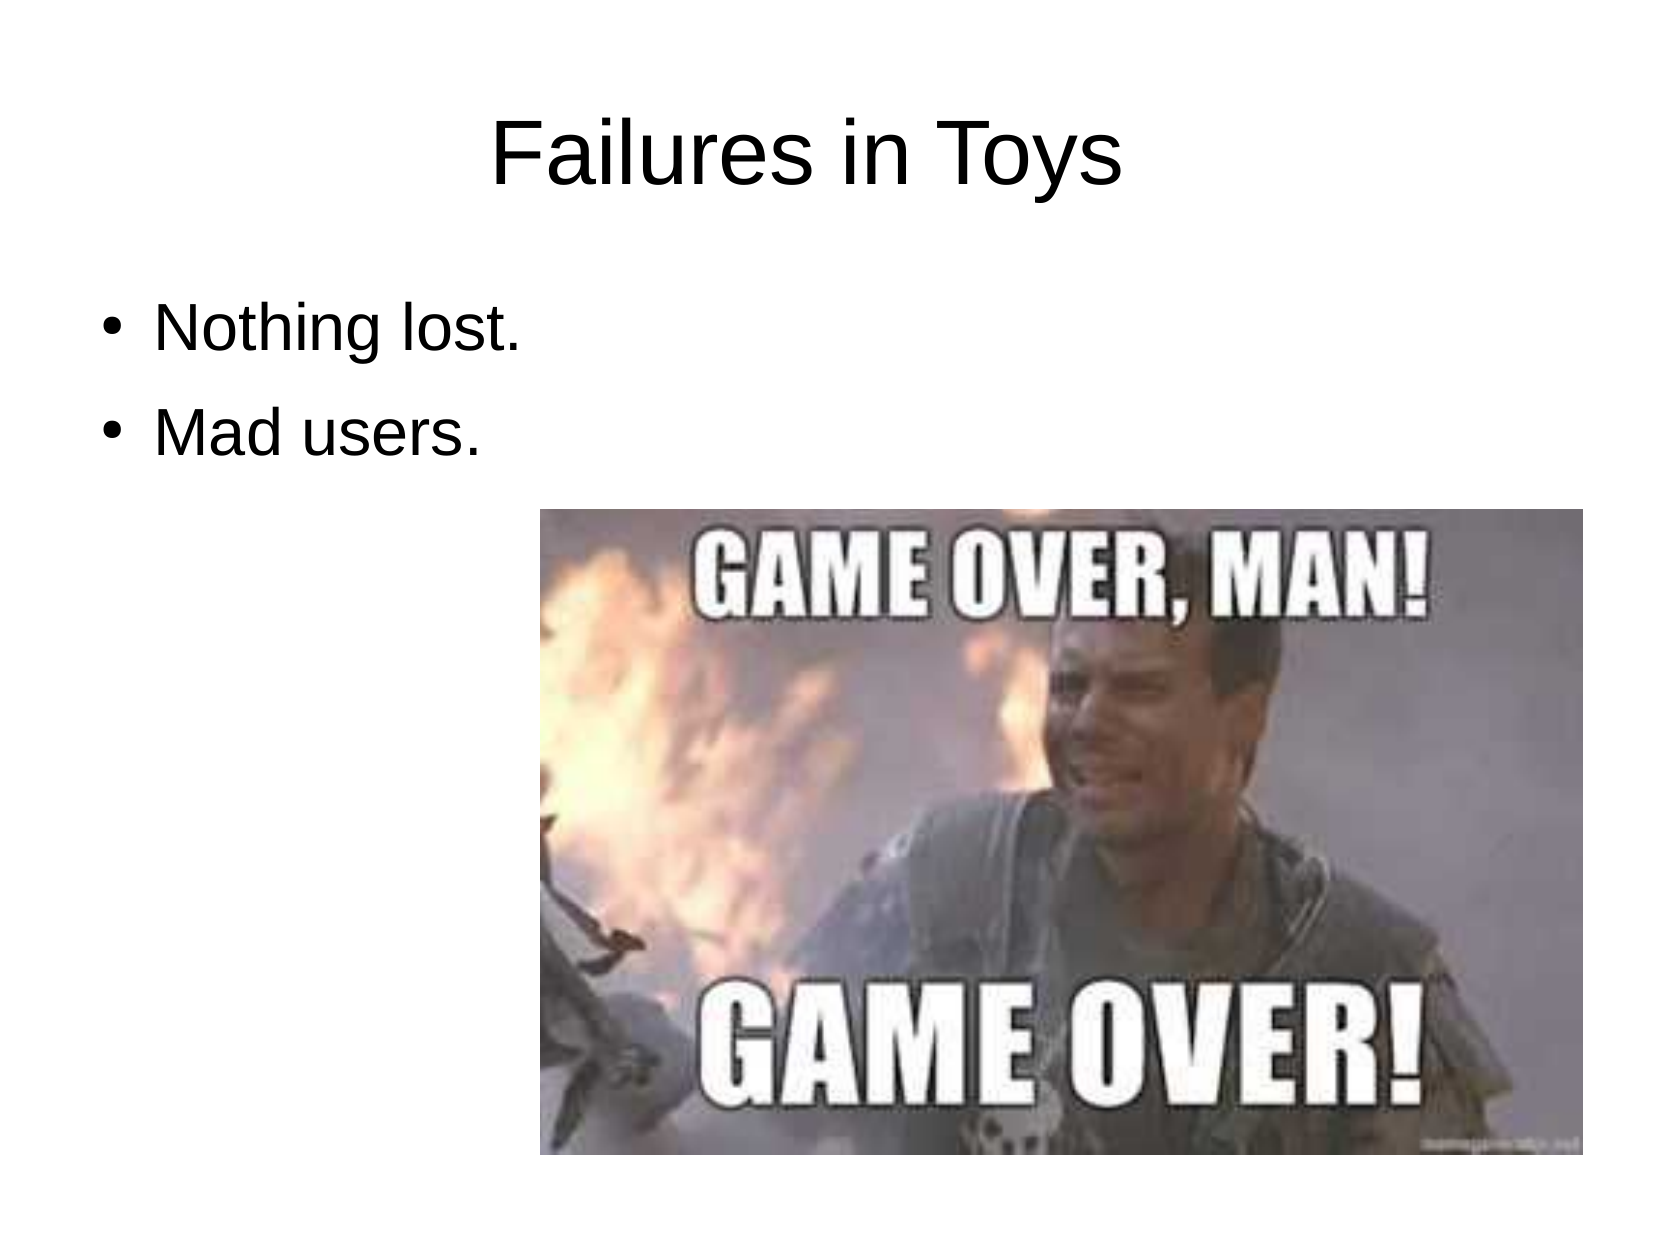

# Failures in Toys
Nothing lost.
Mad users.